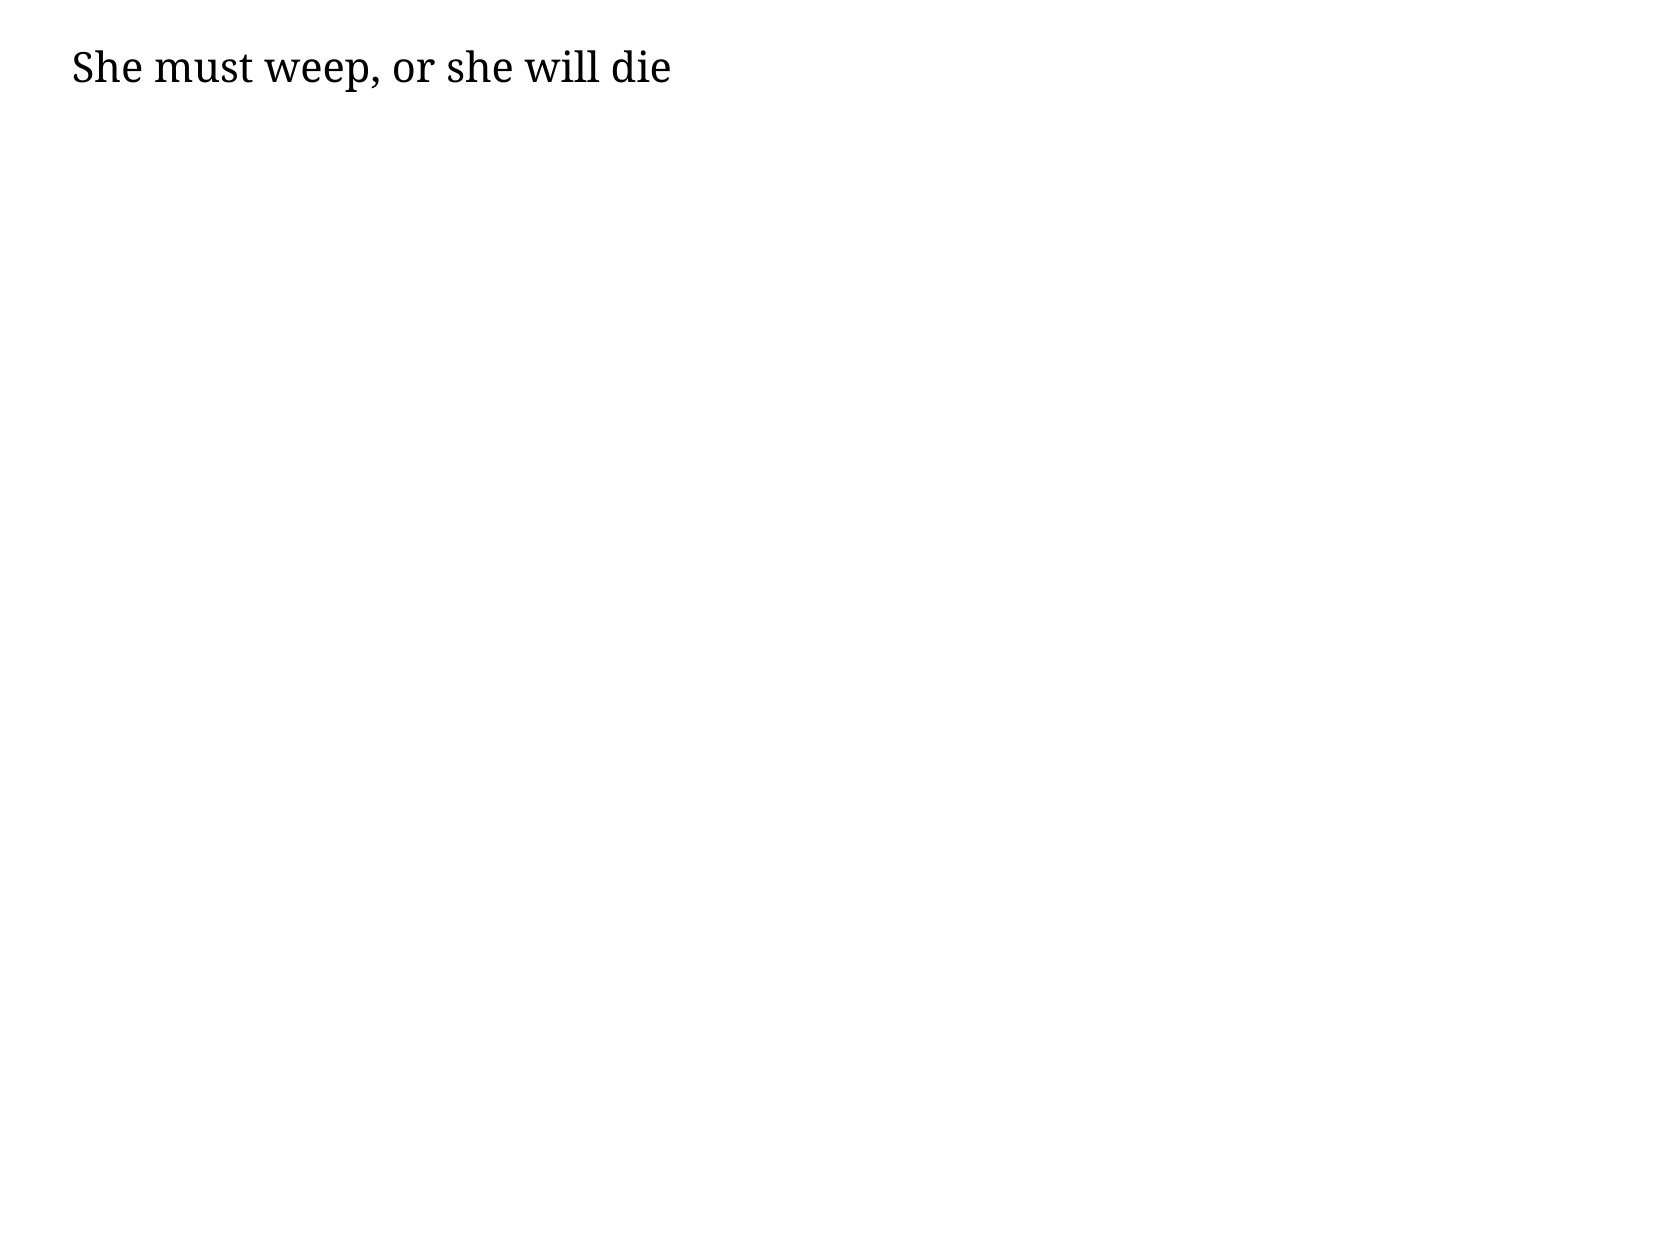

She must weep, or she will die